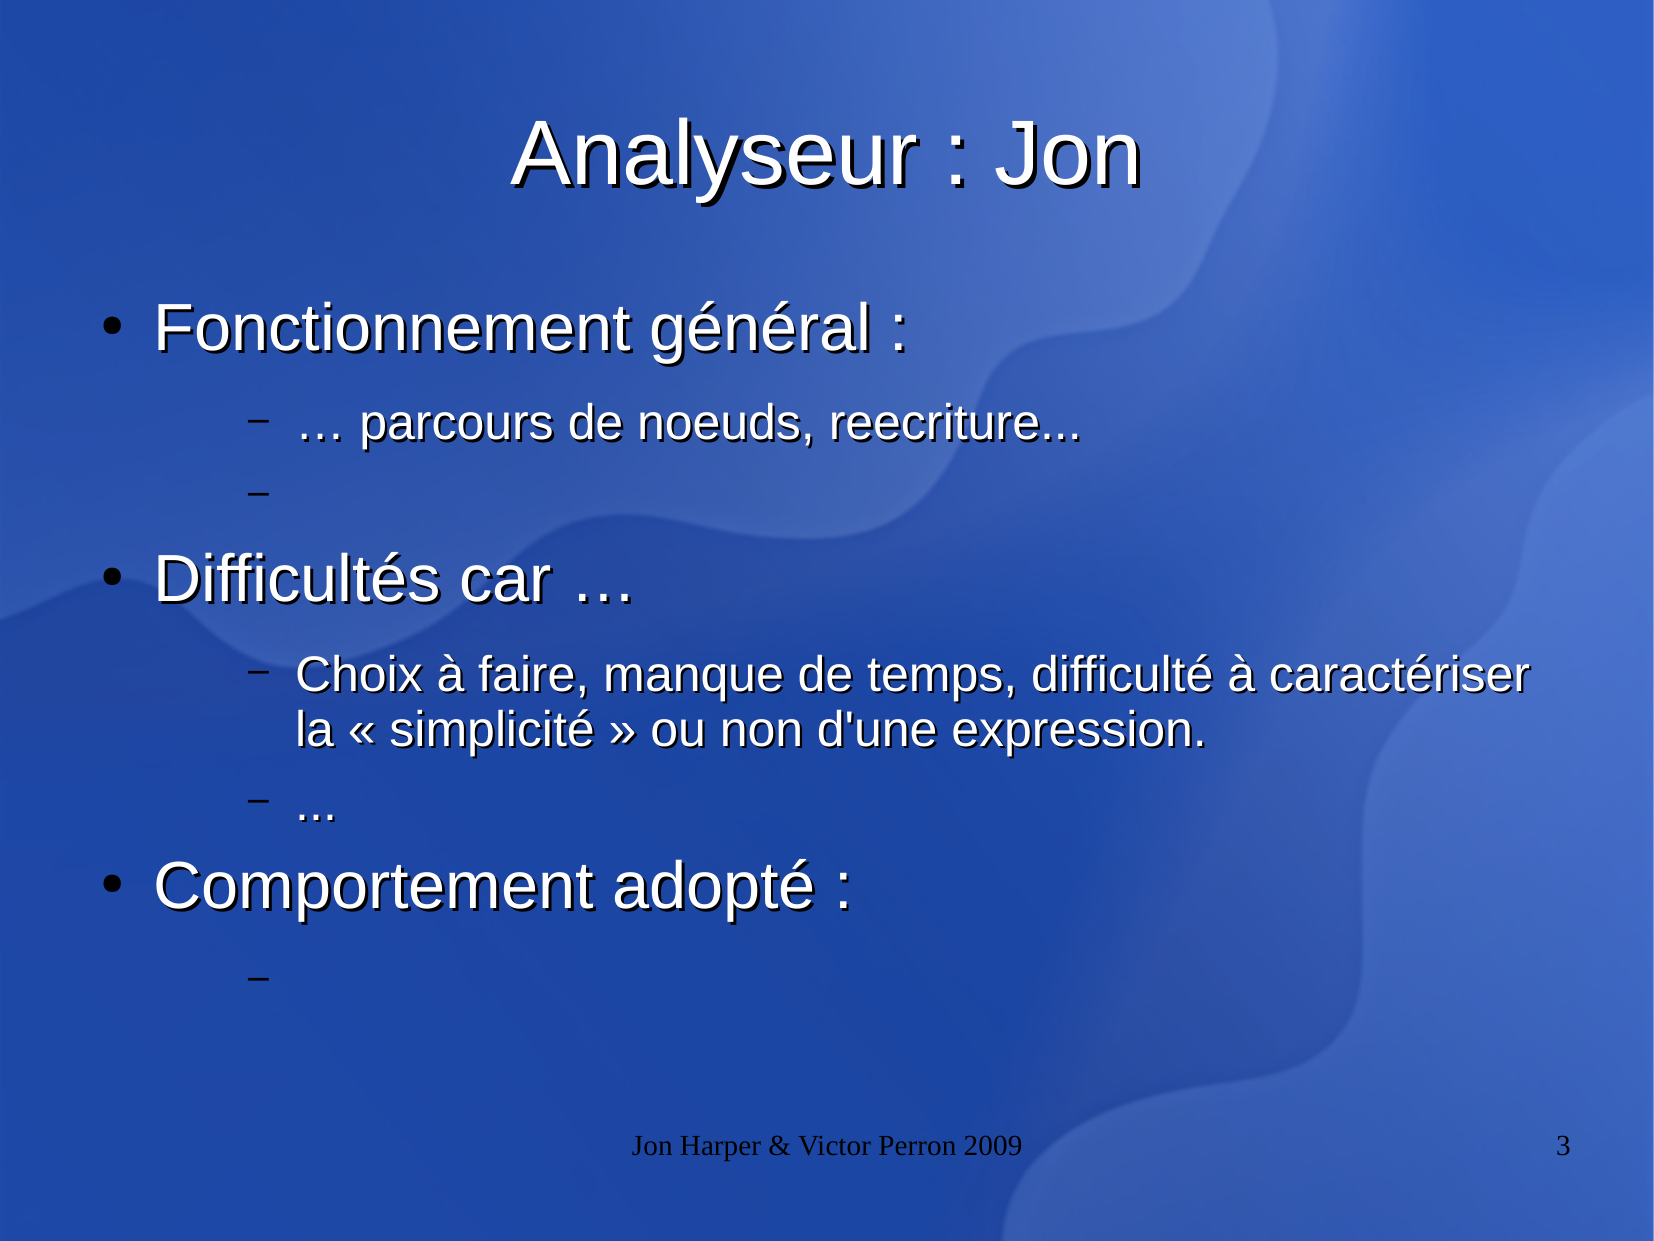

# Analyseur : Jon
Fonctionnement général :
… parcours de noeuds, reecriture...
Difficultés car …
Choix à faire, manque de temps, difficulté à caractériser la « simplicité » ou non d'une expression.
...
Comportement adopté :
Jon Harper & Victor Perron 2009
3